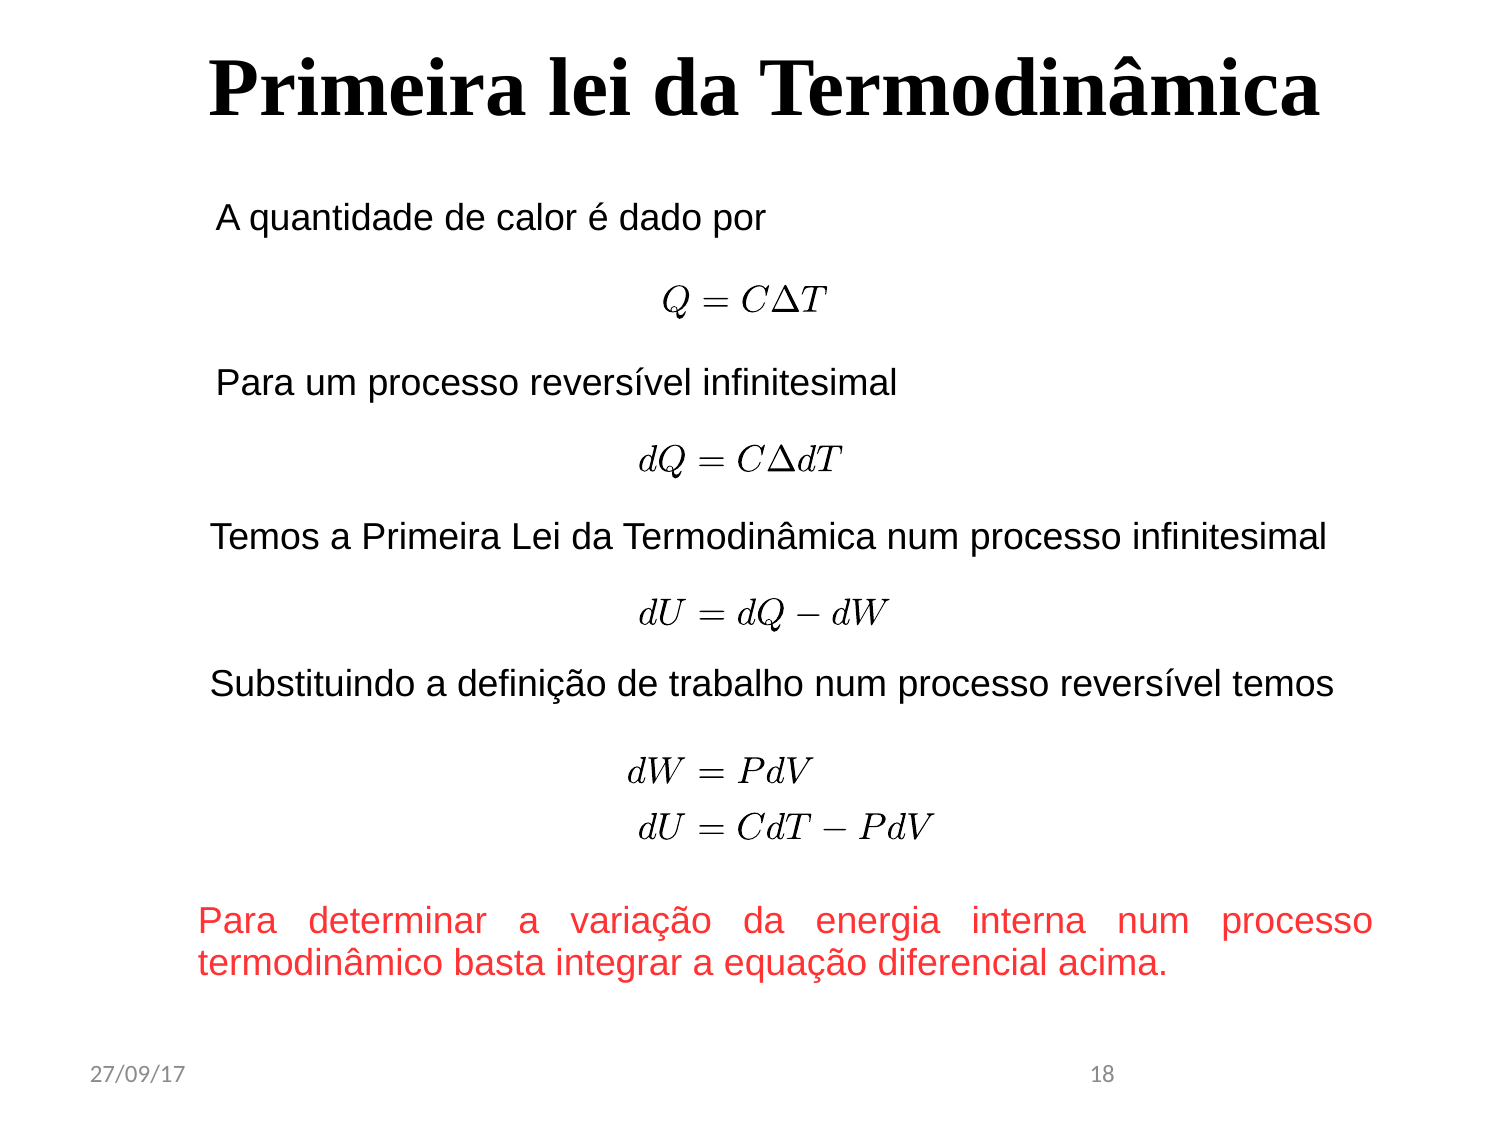

Primeira lei da Termodinâmica
A quantidade de calor é dado por
Para um processo reversível infinitesimal
Temos a Primeira Lei da Termodinâmica num processo infinitesimal
Substituindo a definição de trabalho num processo reversível temos
Para determinar a variação da energia interna num processo termodinâmico basta integrar a equação diferencial acima.
27/09/17